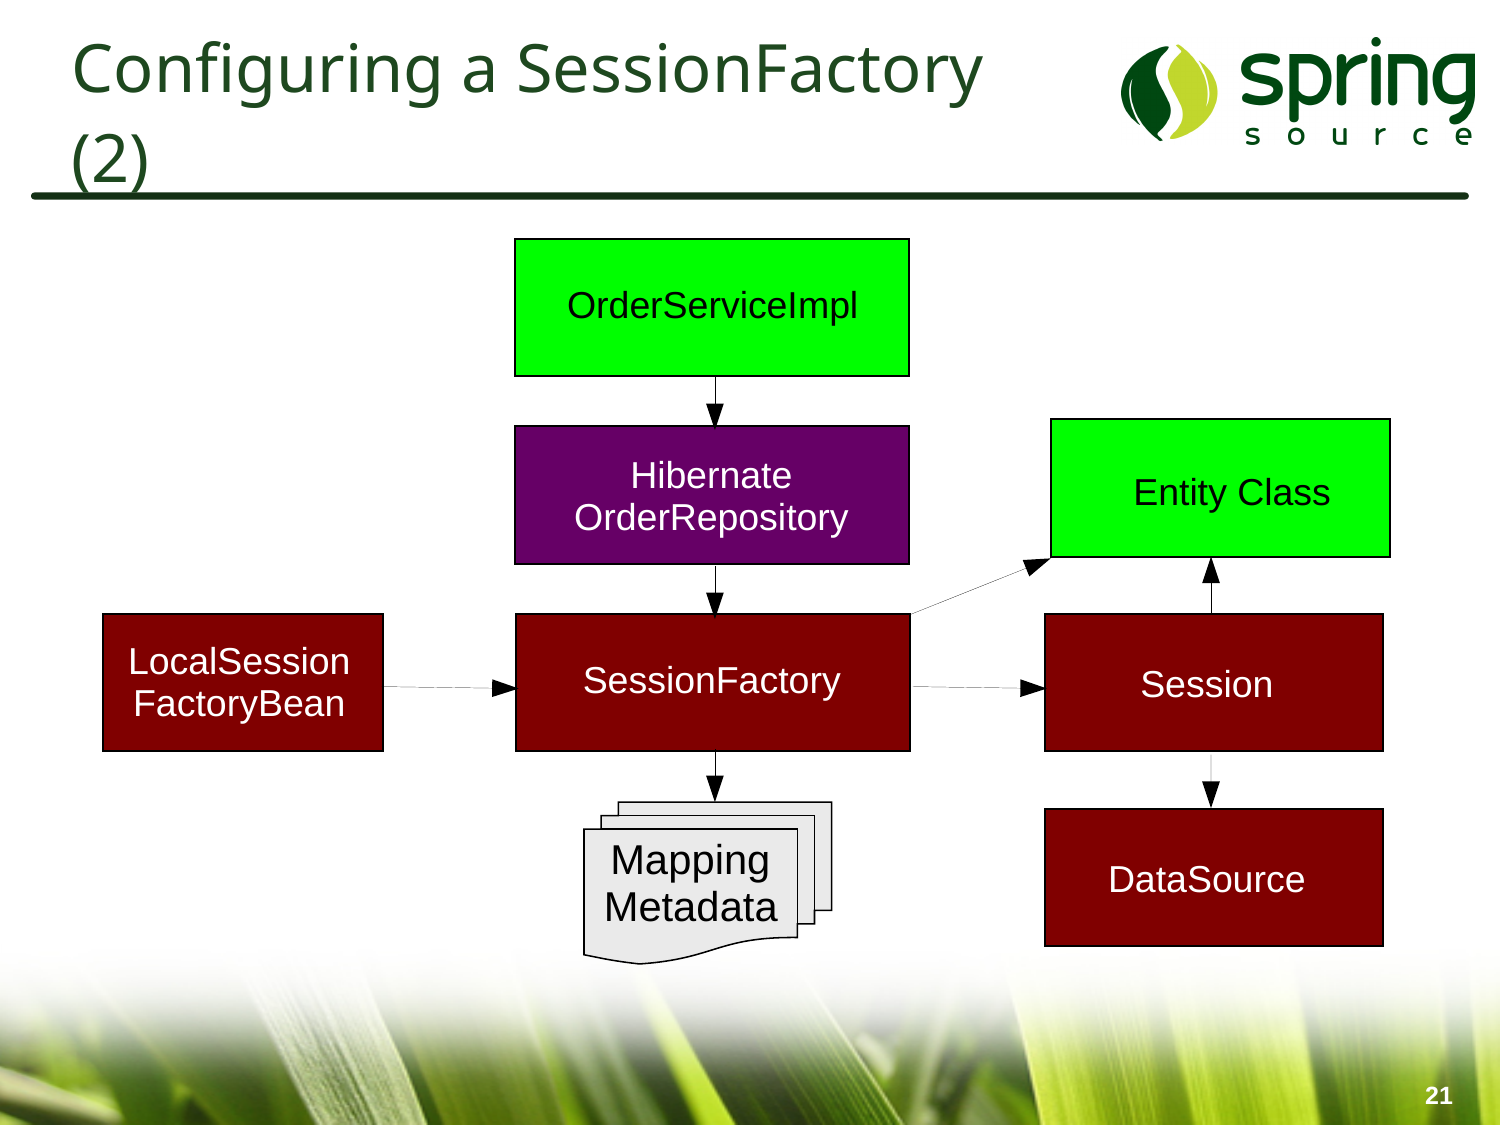

# Configuring a SessionFactory (2)
OrderServiceImpl
Hibernate
OrderRepository
Entity Class
LocalSession
FactoryBean
SessionFactory
Session
Mapping
Metadata
DataSource